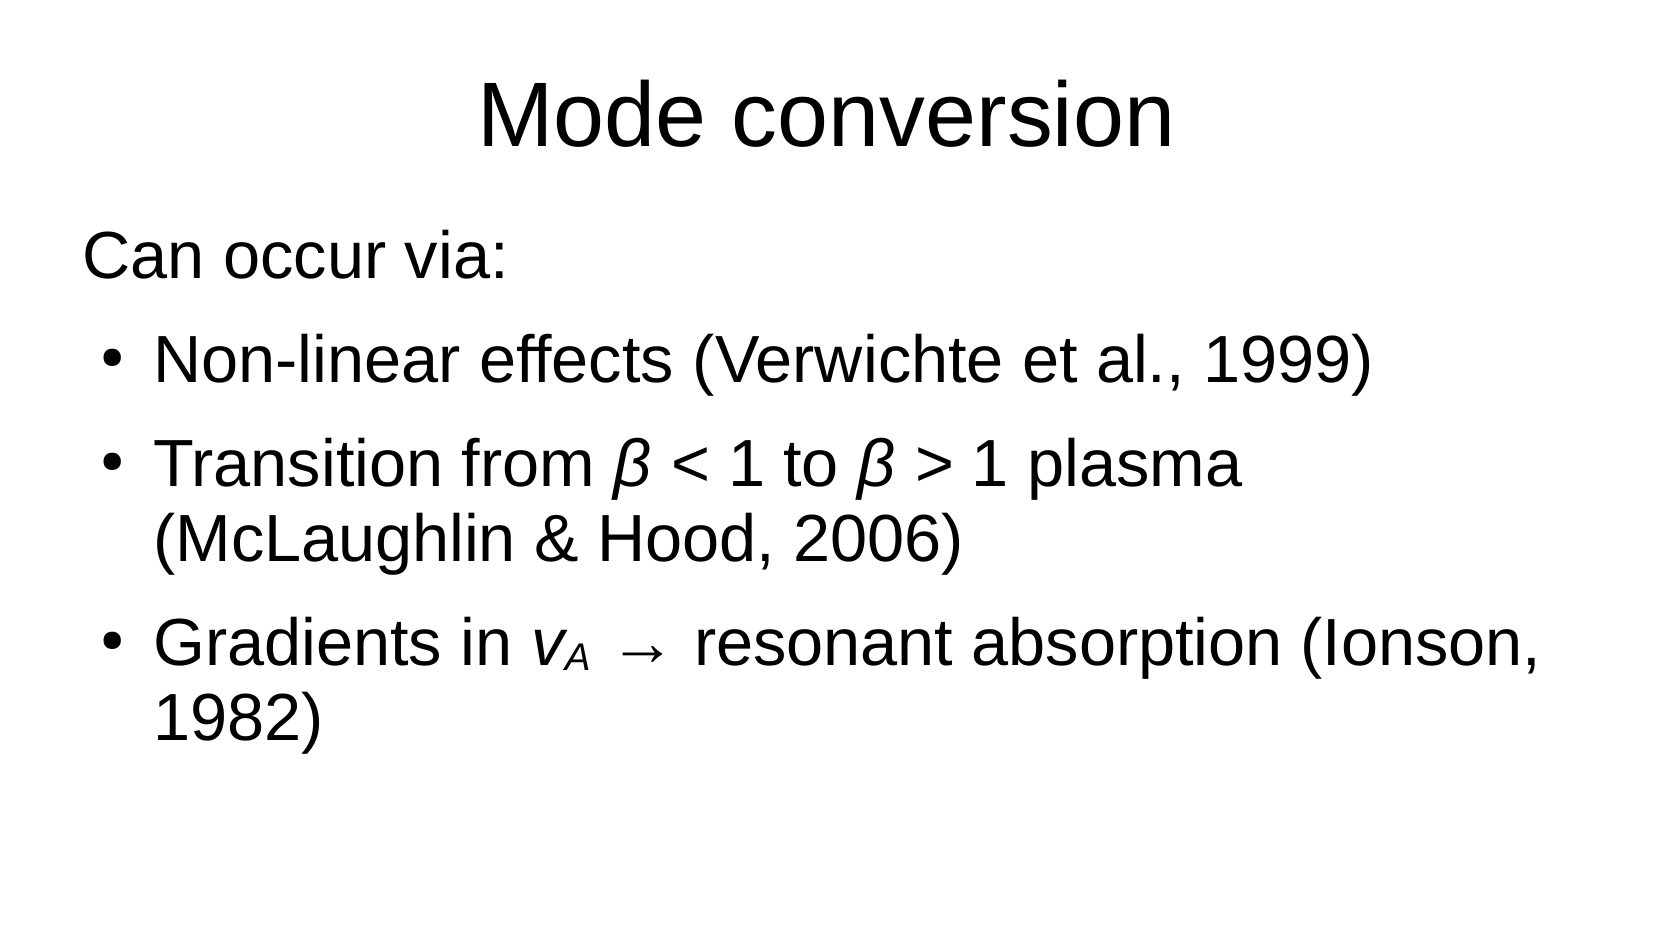

# Mode conversion
Can occur via:
Non-linear effects (Verwichte et al., 1999)
Transition from β < 1 to β > 1 plasma (McLaughlin & Hood, 2006)
Gradients in vA → resonant absorption (Ionson, 1982)